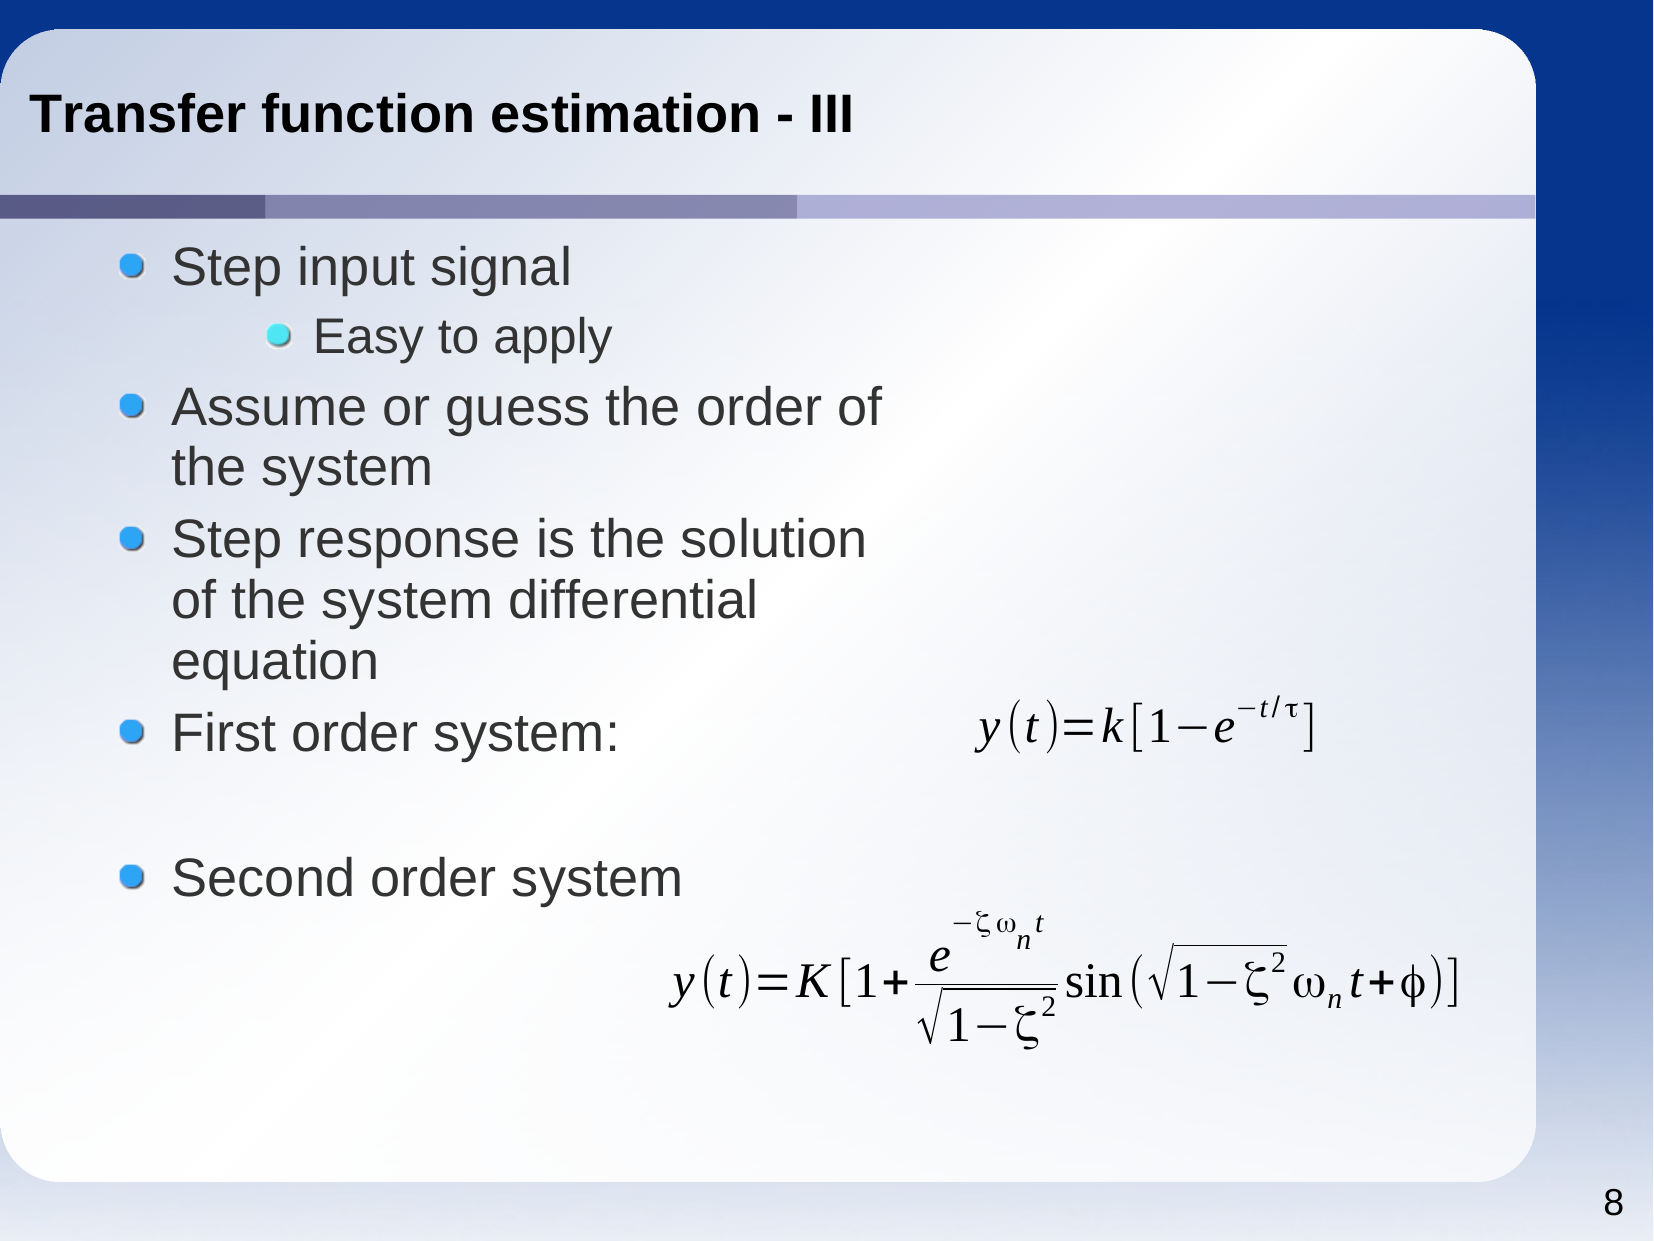

# Transfer function estimation - III
Step input signal
Easy to apply
Assume or guess the order of the system
Step response is the solution of the system differential equation
First order system:
Second order system
8